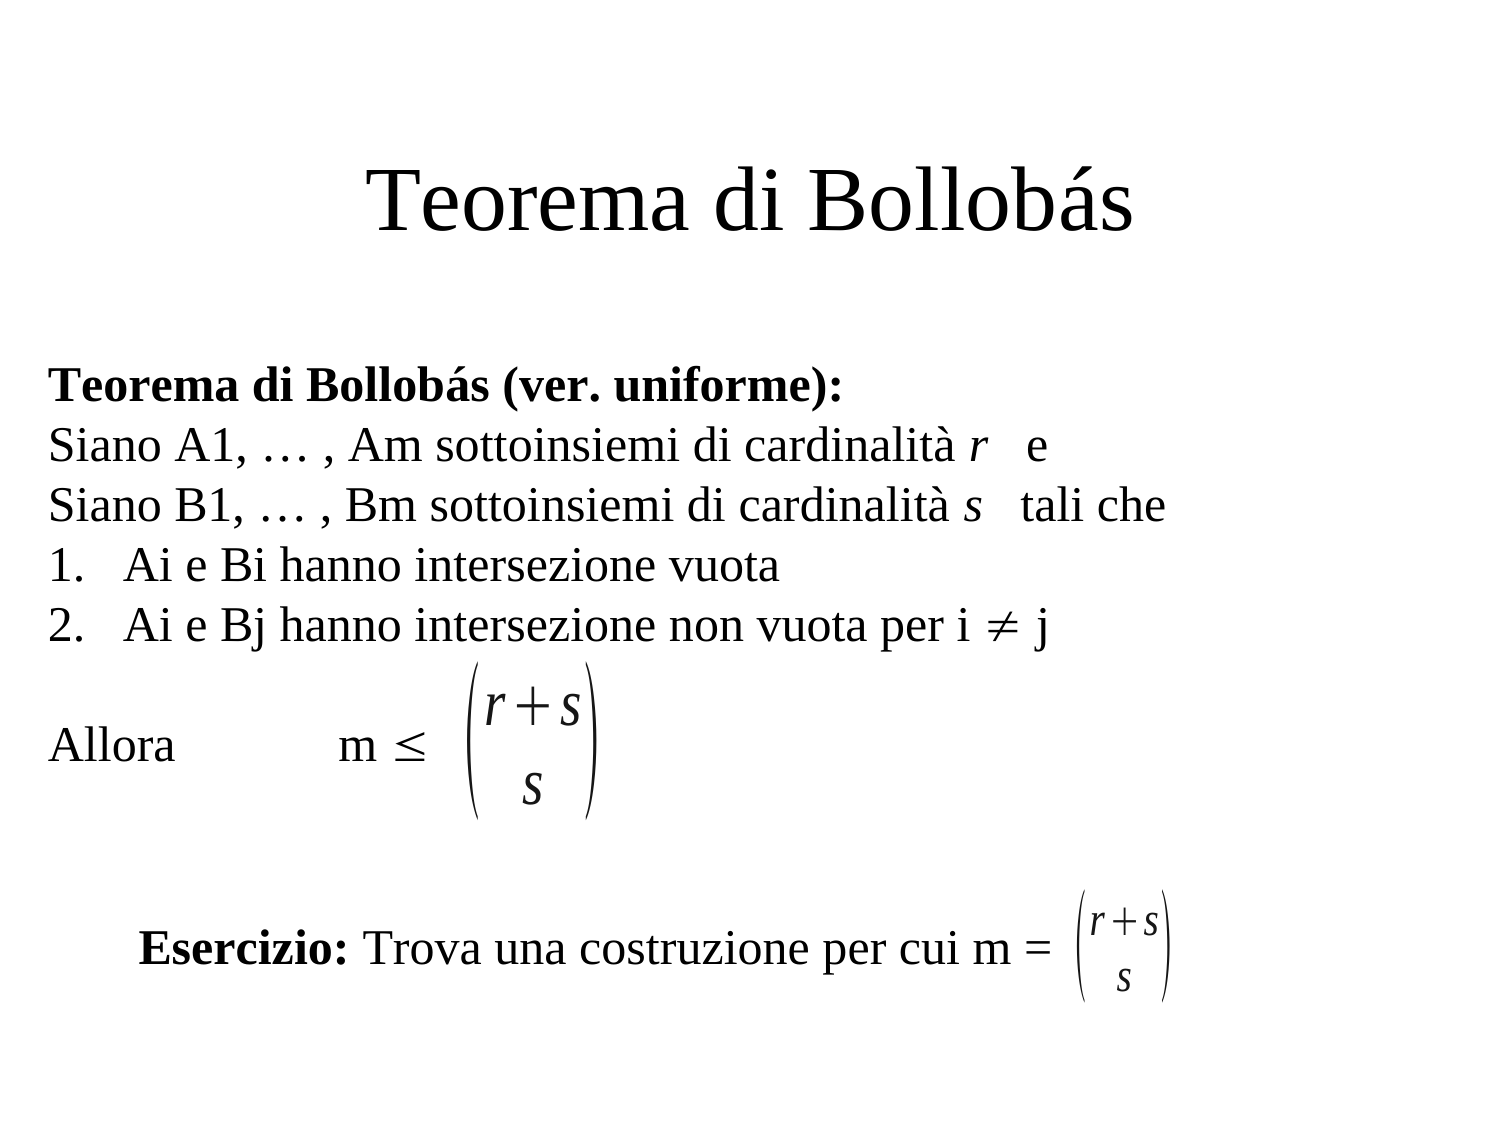

# Teorema di Bollobás
Teorema di Bollobás (ver. uniforme):
Siano A1, … , Am sottoinsiemi di cardinalità r e
Siano B1, … , Bm sottoinsiemi di cardinalità s tali che
Ai e Bi hanno intersezione vuota
Ai e Bj hanno intersezione non vuota per i  j
Allora m 
Esercizio: Trova una costruzione per cui m =